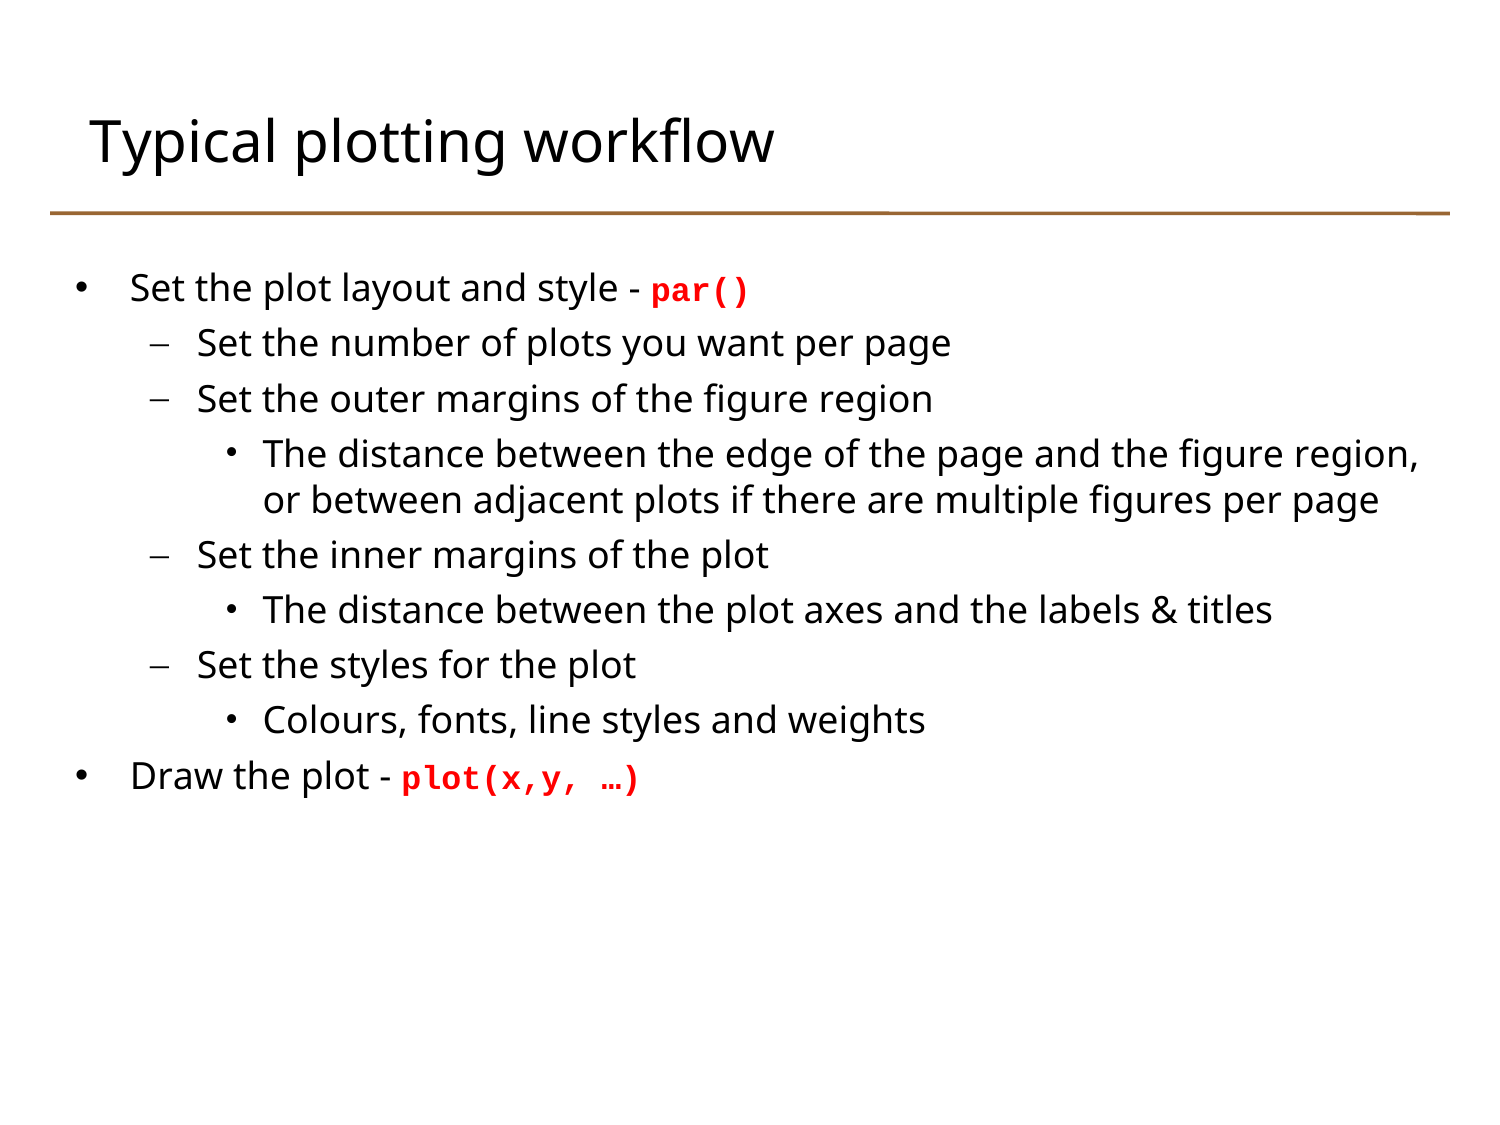

Typical plotting workflow
Set the plot layout and style - par()
Set the number of plots you want per page
Set the outer margins of the figure region
The distance between the edge of the page and the figure region, or between adjacent plots if there are multiple figures per page
Set the inner margins of the plot
The distance between the plot axes and the labels & titles
Set the styles for the plot
Colours, fonts, line styles and weights
Draw the plot - plot(x,y, …)‏